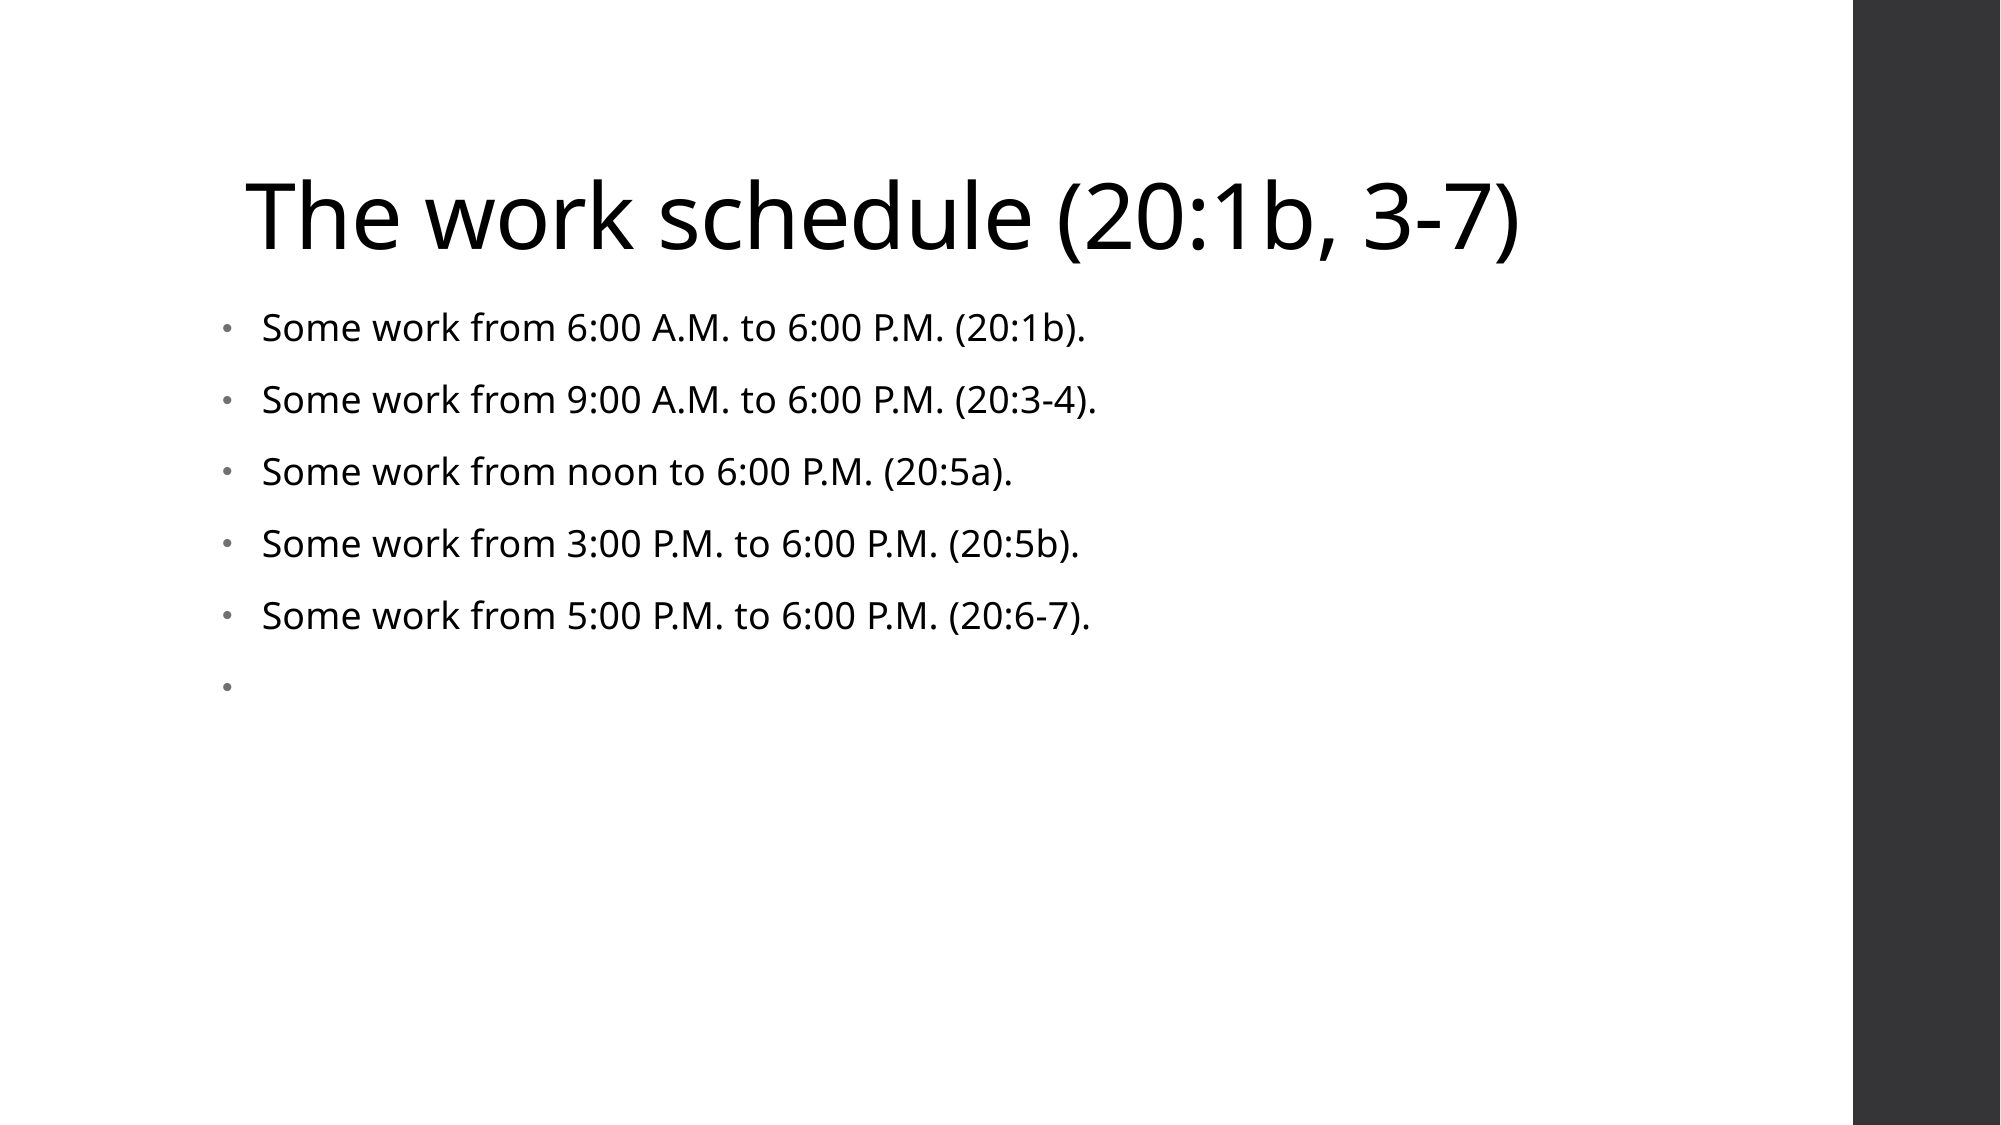

# The work schedule (20:1b, 3-7)
 Some work from 6:00 A.M. to 6:00 P.M. (20:1b).
 Some work from 9:00 A.M. to 6:00 P.M. (20:3-4).
 Some work from noon to 6:00 P.M. (20:5a).
 Some work from 3:00 P.M. to 6:00 P.M. (20:5b).
 Some work from 5:00 P.M. to 6:00 P.M. (20:6-7).